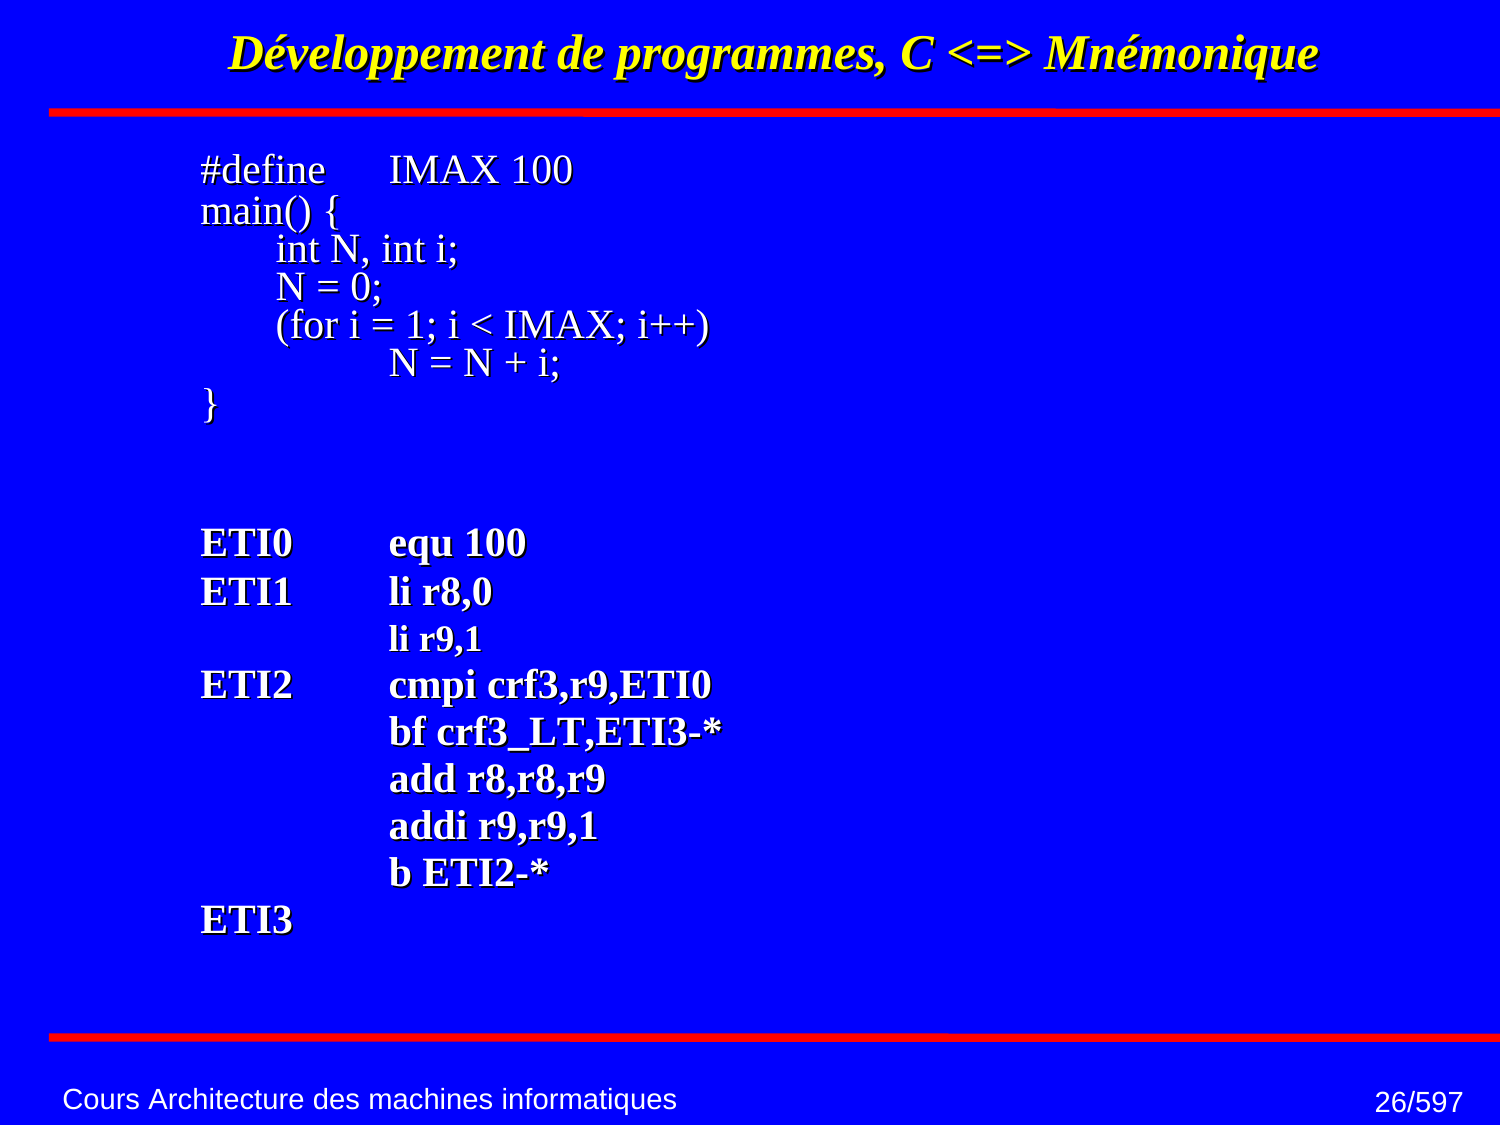

# Développement de programmes, C <=> Mnémonique
#define 	IMAX 100
main() {
	int N, int i;
	N = 0;
	(for i = 1; i < IMAX; i++)
		N = N + i;
}
ETI0	equ 100
ETI1 	li r8,0
 		li r9,1
ETI2	cmpi crf3,r9,ETI0
		 	bf crf3_LT,ETI3-*
		 	add r8,r8,r9
		addi r9,r9,1
		 	b ETI2-*
ETI3